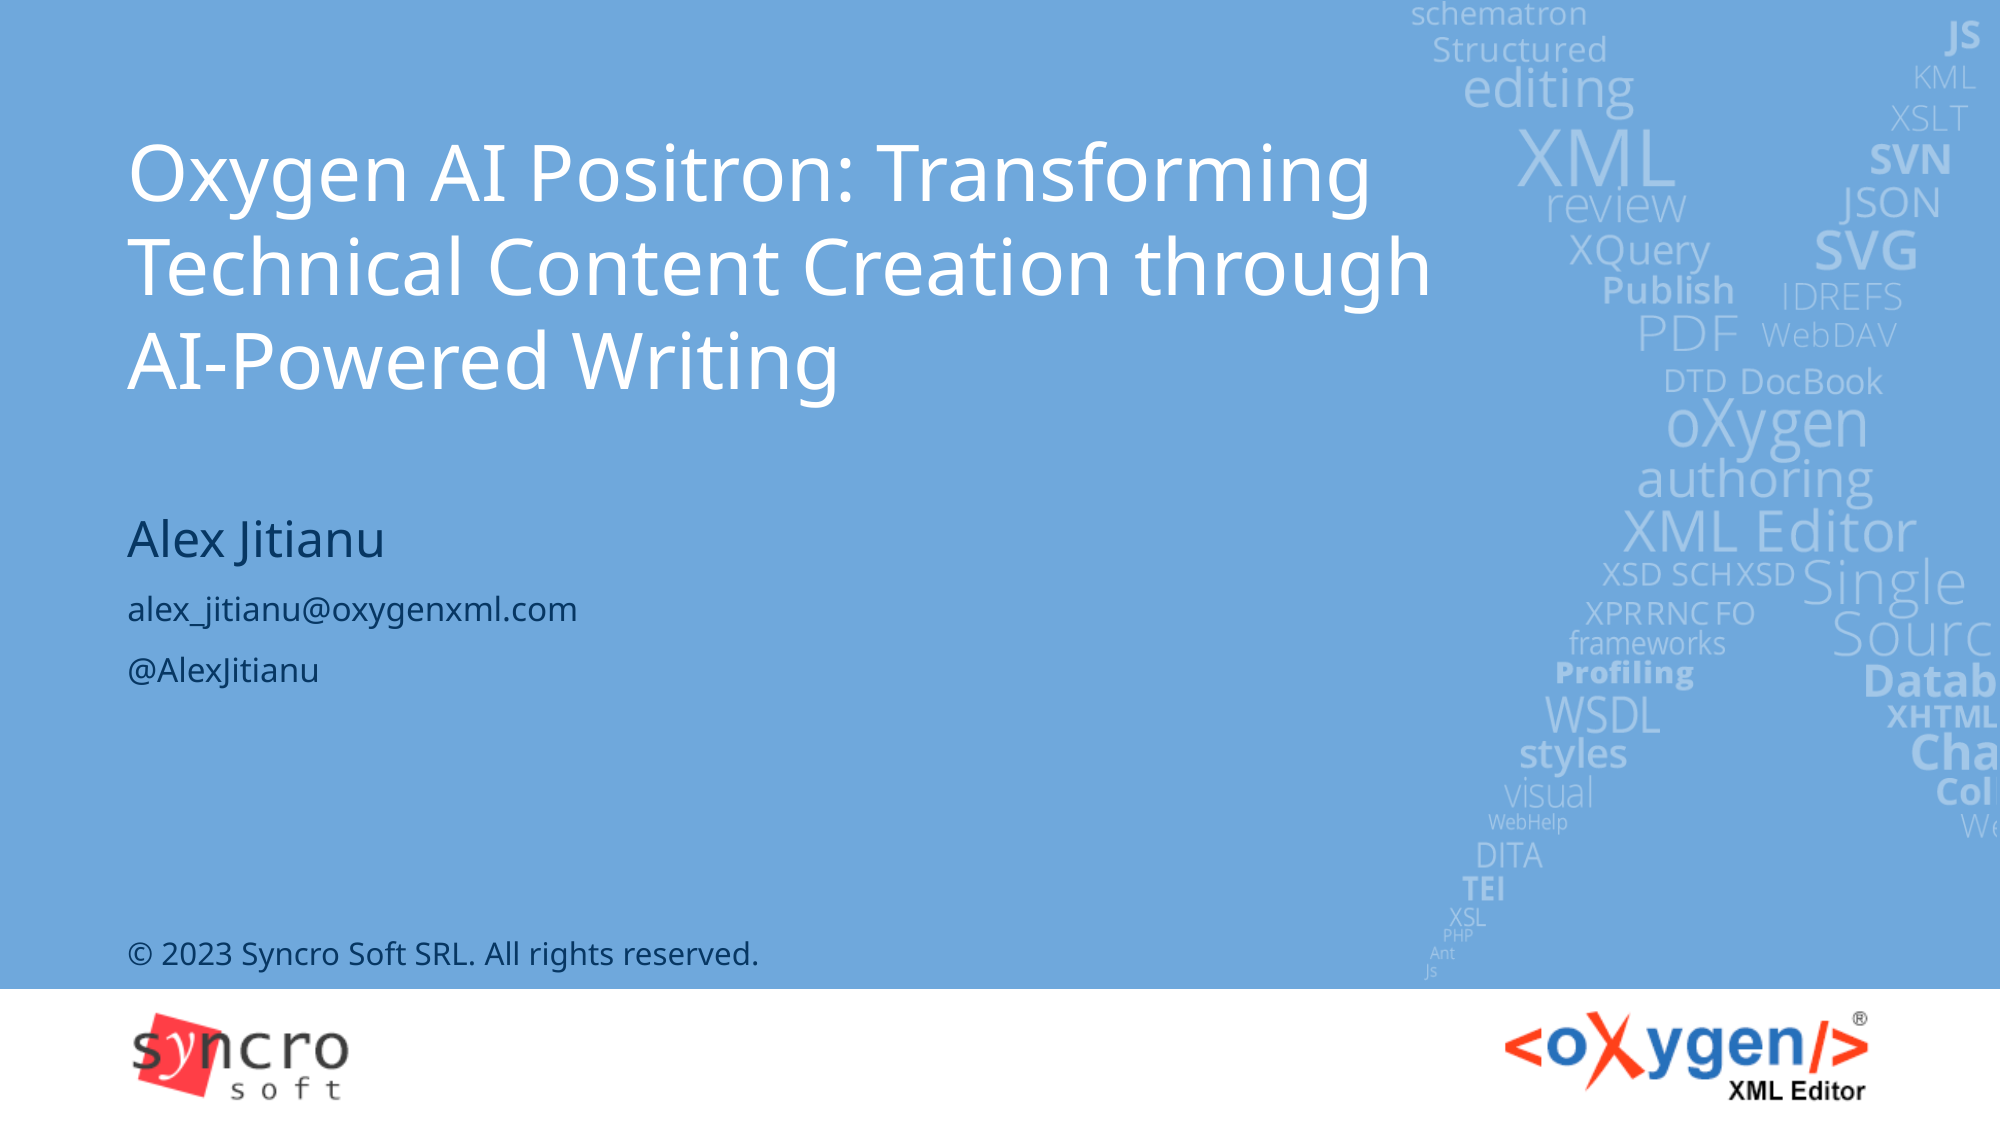

# Oxygen AI Positron: Transforming Technical Content Creation through AI-Powered Writing
Alex Jitianu
alex_jitianu@oxygenxml.com
@AlexJitianu
© 2023 Syncro Soft SRL. All rights reserved.